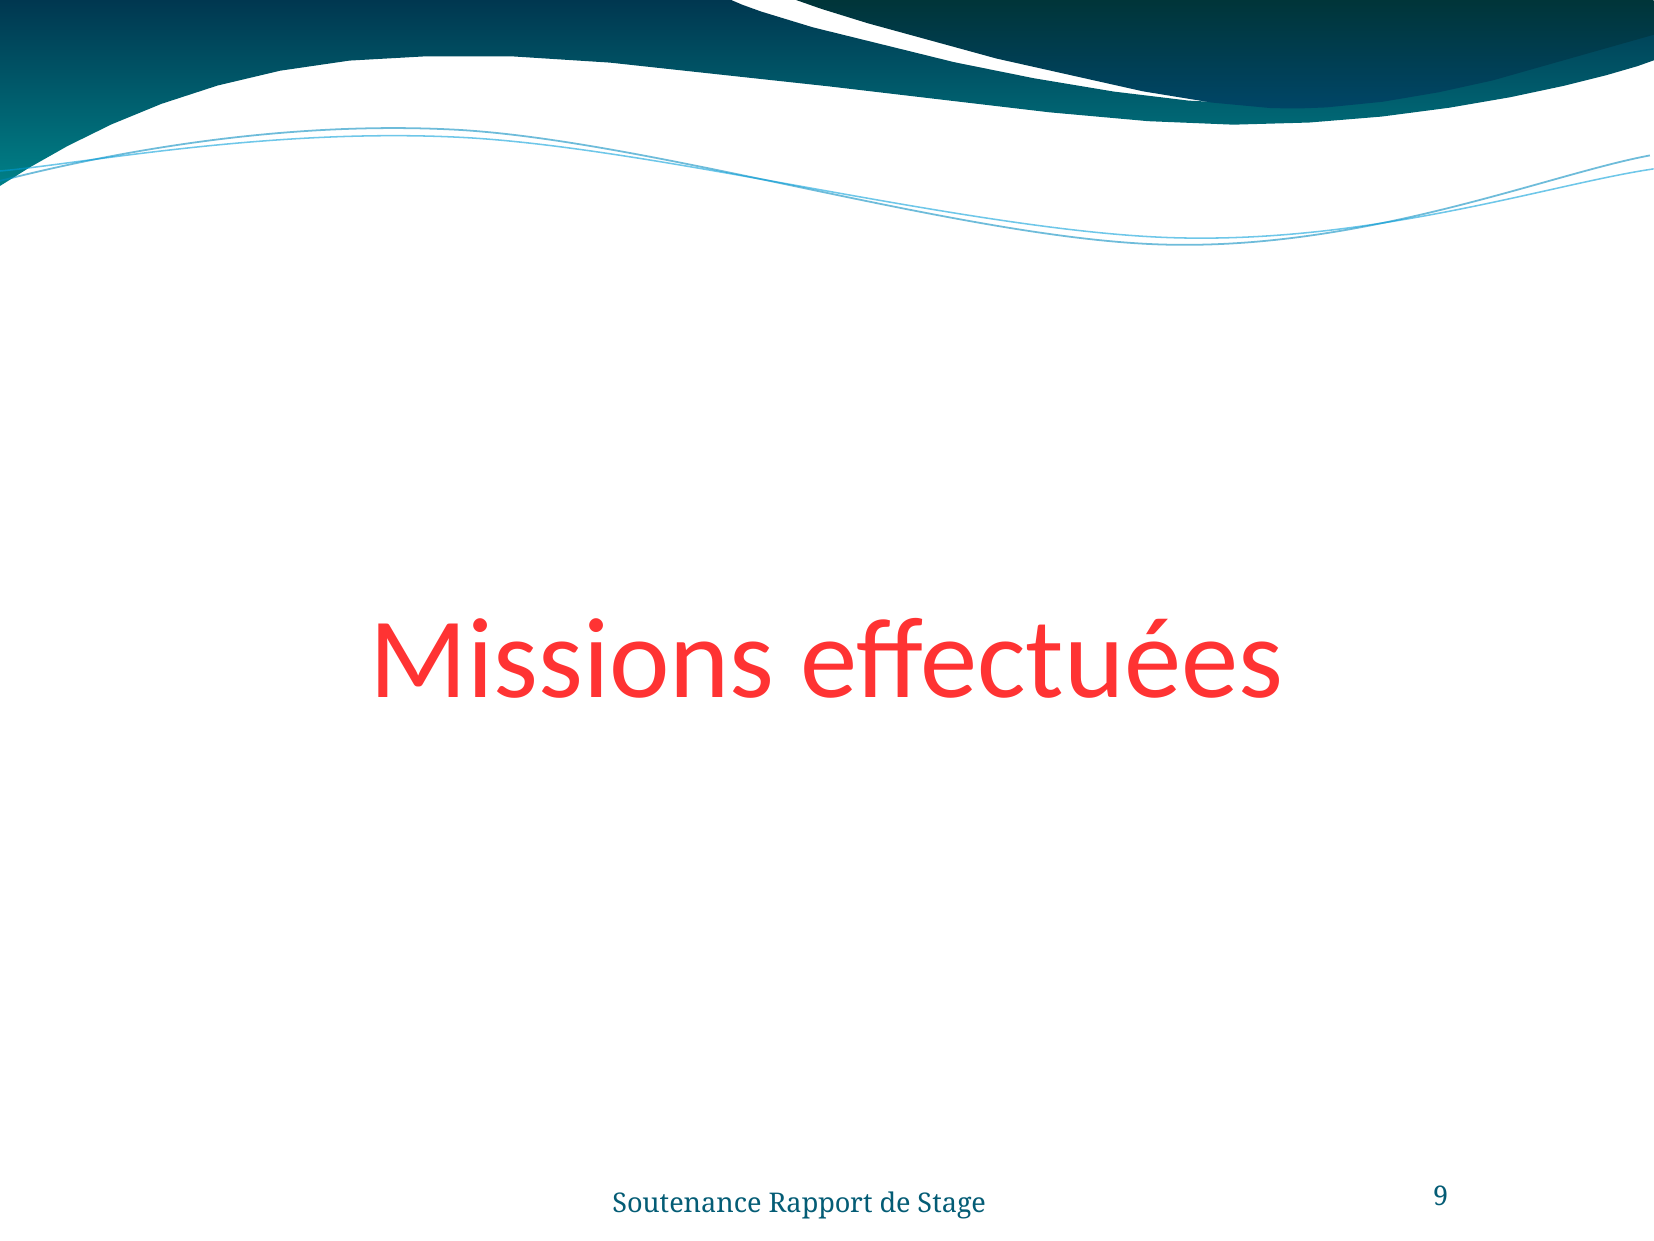

# Missions effectuées
Soutenance Rapport de Stage